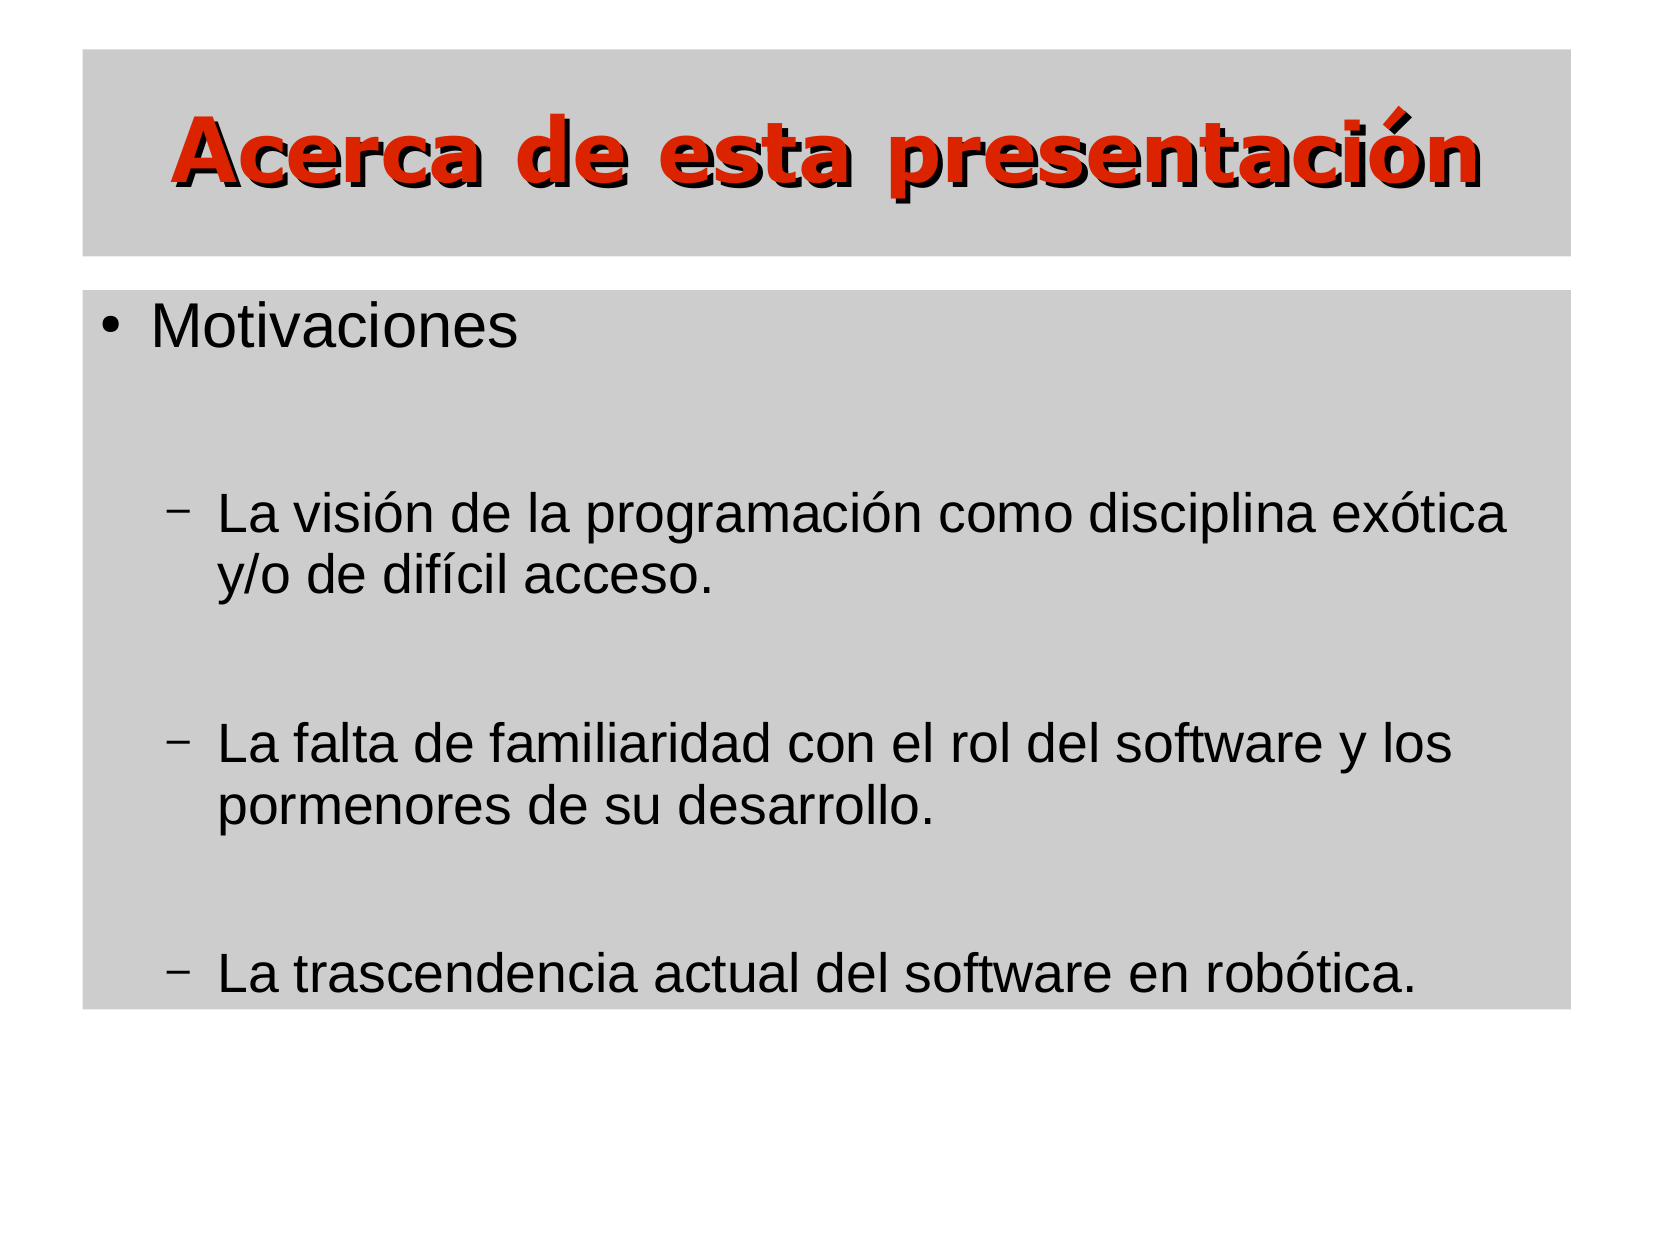

# Acerca de esta presentación
Motivaciones
La visión de la programación como disciplina exótica y/o de difícil acceso.
La falta de familiaridad con el rol del software y los pormenores de su desarrollo.
La trascendencia actual del software en robótica.